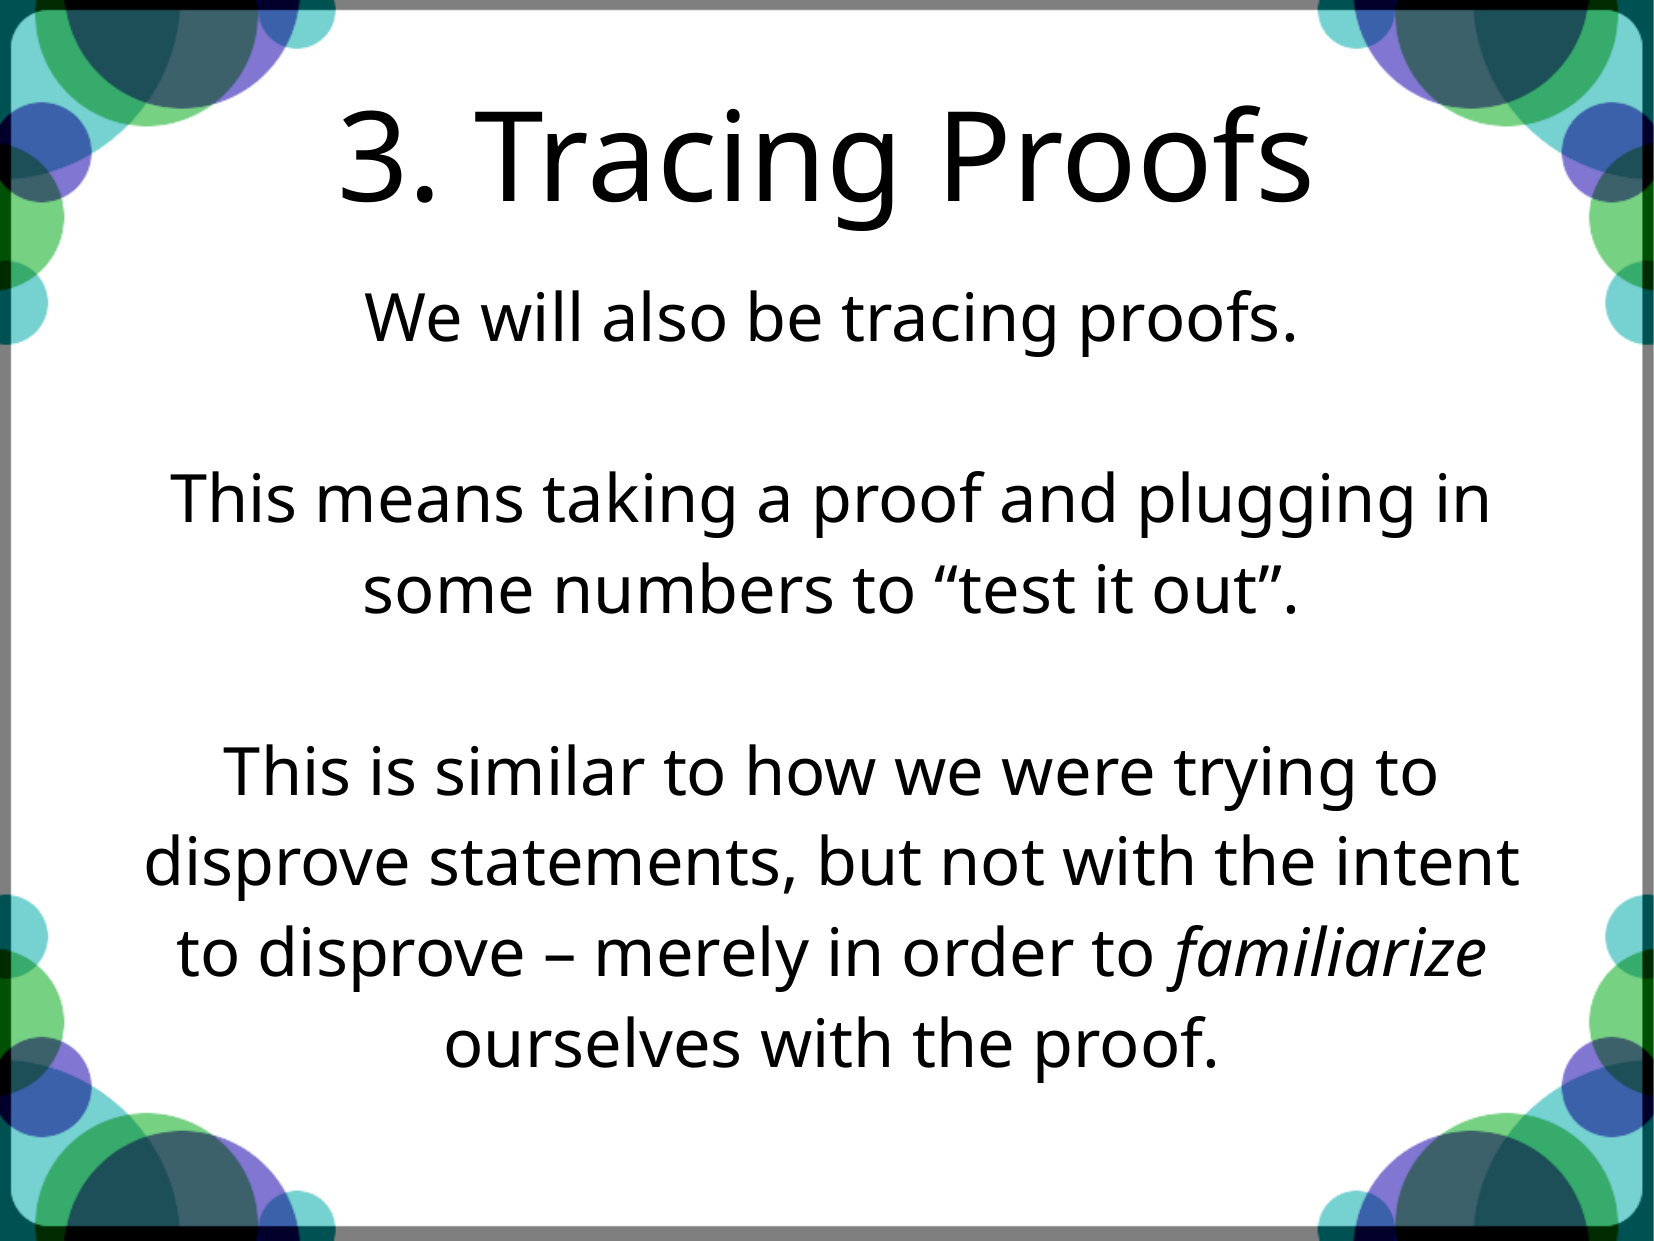

# 3. Tracing Proofs
We will also be tracing proofs.
This means taking a proof and plugging in some numbers to “test it out”.
This is similar to how we were trying to disprove statements, but not with the intent to disprove – merely in order to familiarize ourselves with the proof.